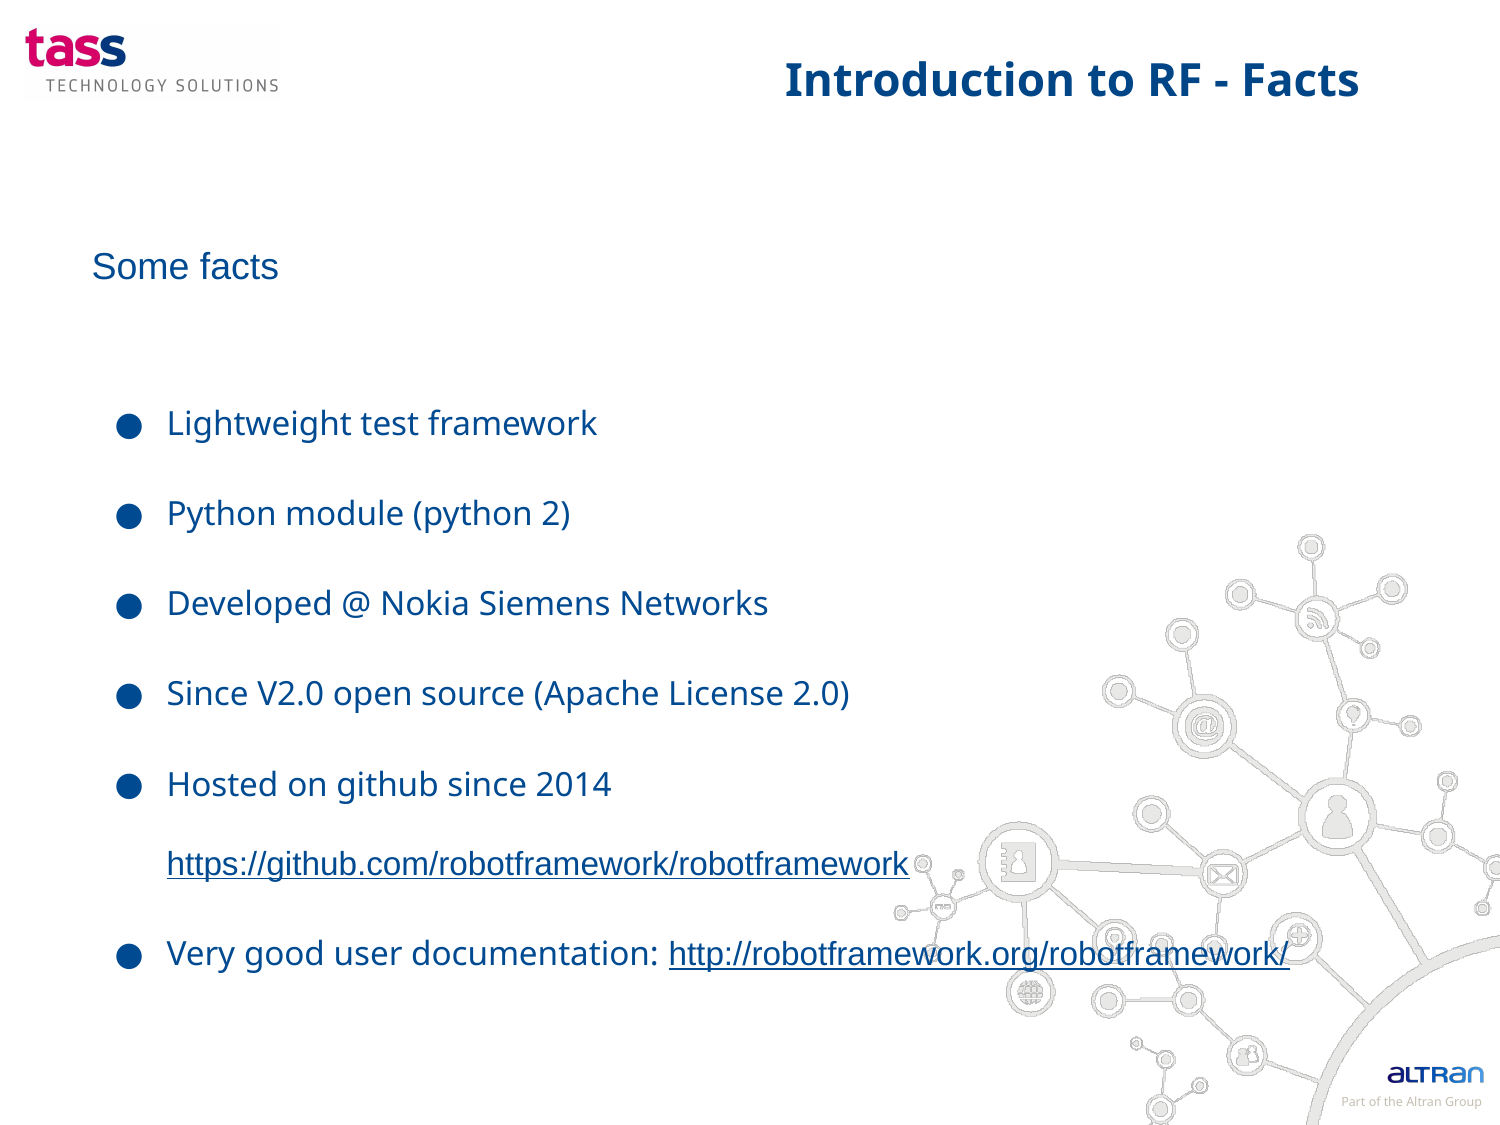

Introduction to RF - Facts
Some facts
# Lightweight test framework
Python module (python 2)
Developed @ Nokia Siemens Networks
Since V2.0 open source (Apache License 2.0)
Hosted on github since 2014 https://github.com/robotframework/robotframework
Very good user documentation: http://robotframework.org/robotframework/